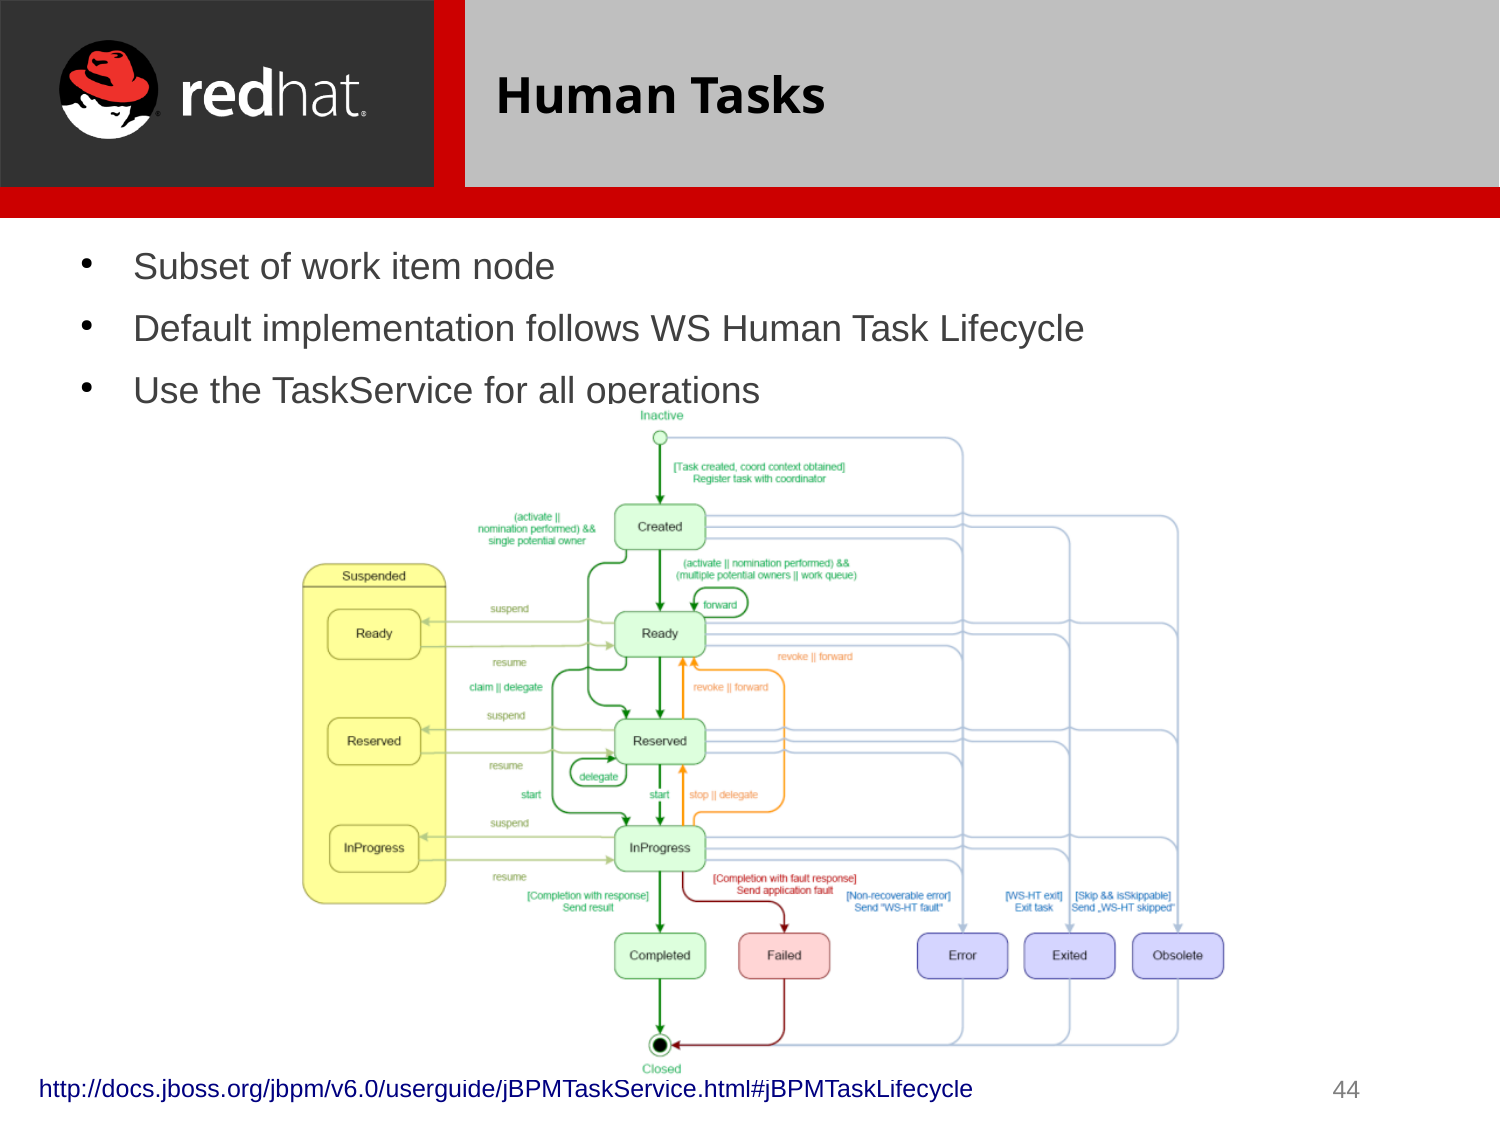

# Human Tasks
Subset of work item node
Default implementation follows WS Human Task Lifecycle
Use the TaskService for all operations
http://docs.jboss.org/jbpm/v6.0/userguide/jBPMTaskService.html#jBPMTaskLifecycle